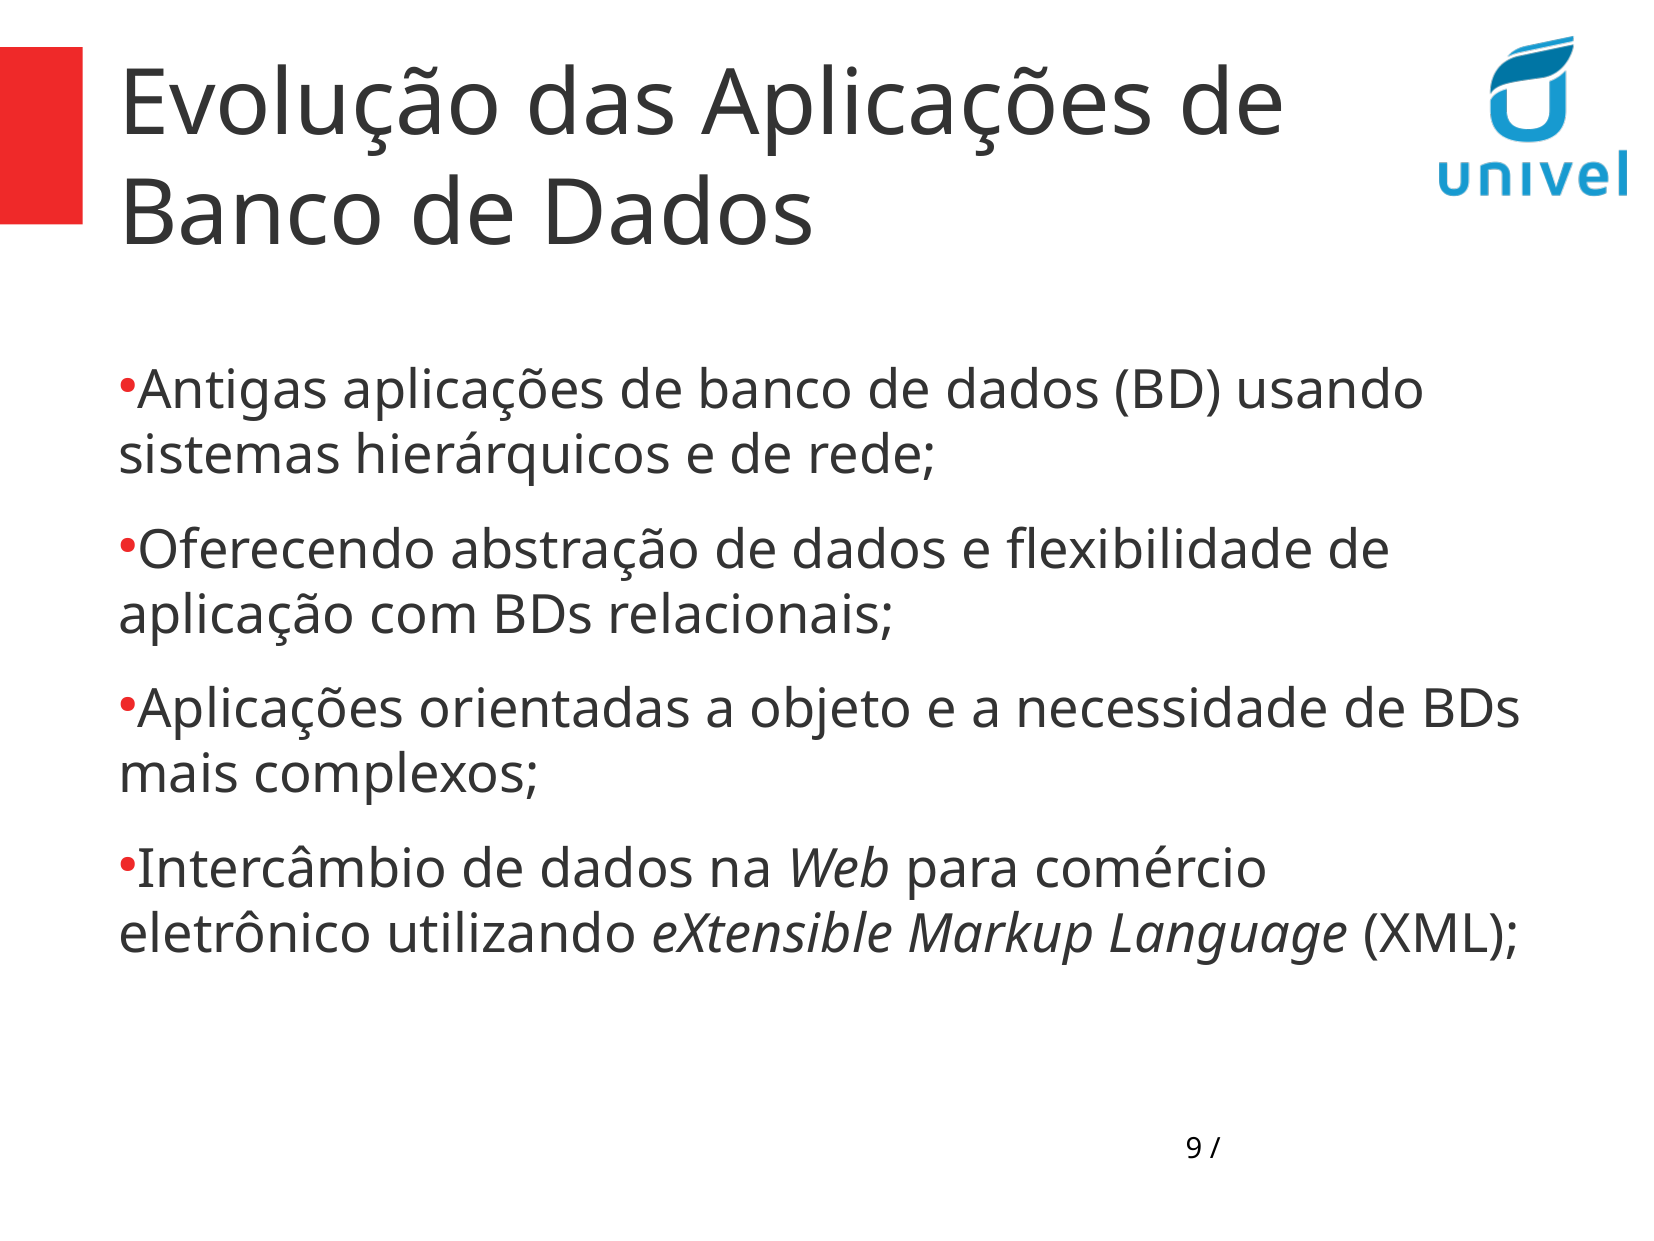

# Evolução das Aplicações de Banco de Dados
Antigas aplicações de banco de dados (BD) usando sistemas hierárquicos e de rede;
Oferecendo abstração de dados e flexibilidade de aplicação com BDs relacionais;
Aplicações orientadas a objeto e a necessidade de BDs mais complexos;
Intercâmbio de dados na Web para comércio eletrônico utilizando eXtensible Markup Language (XML);